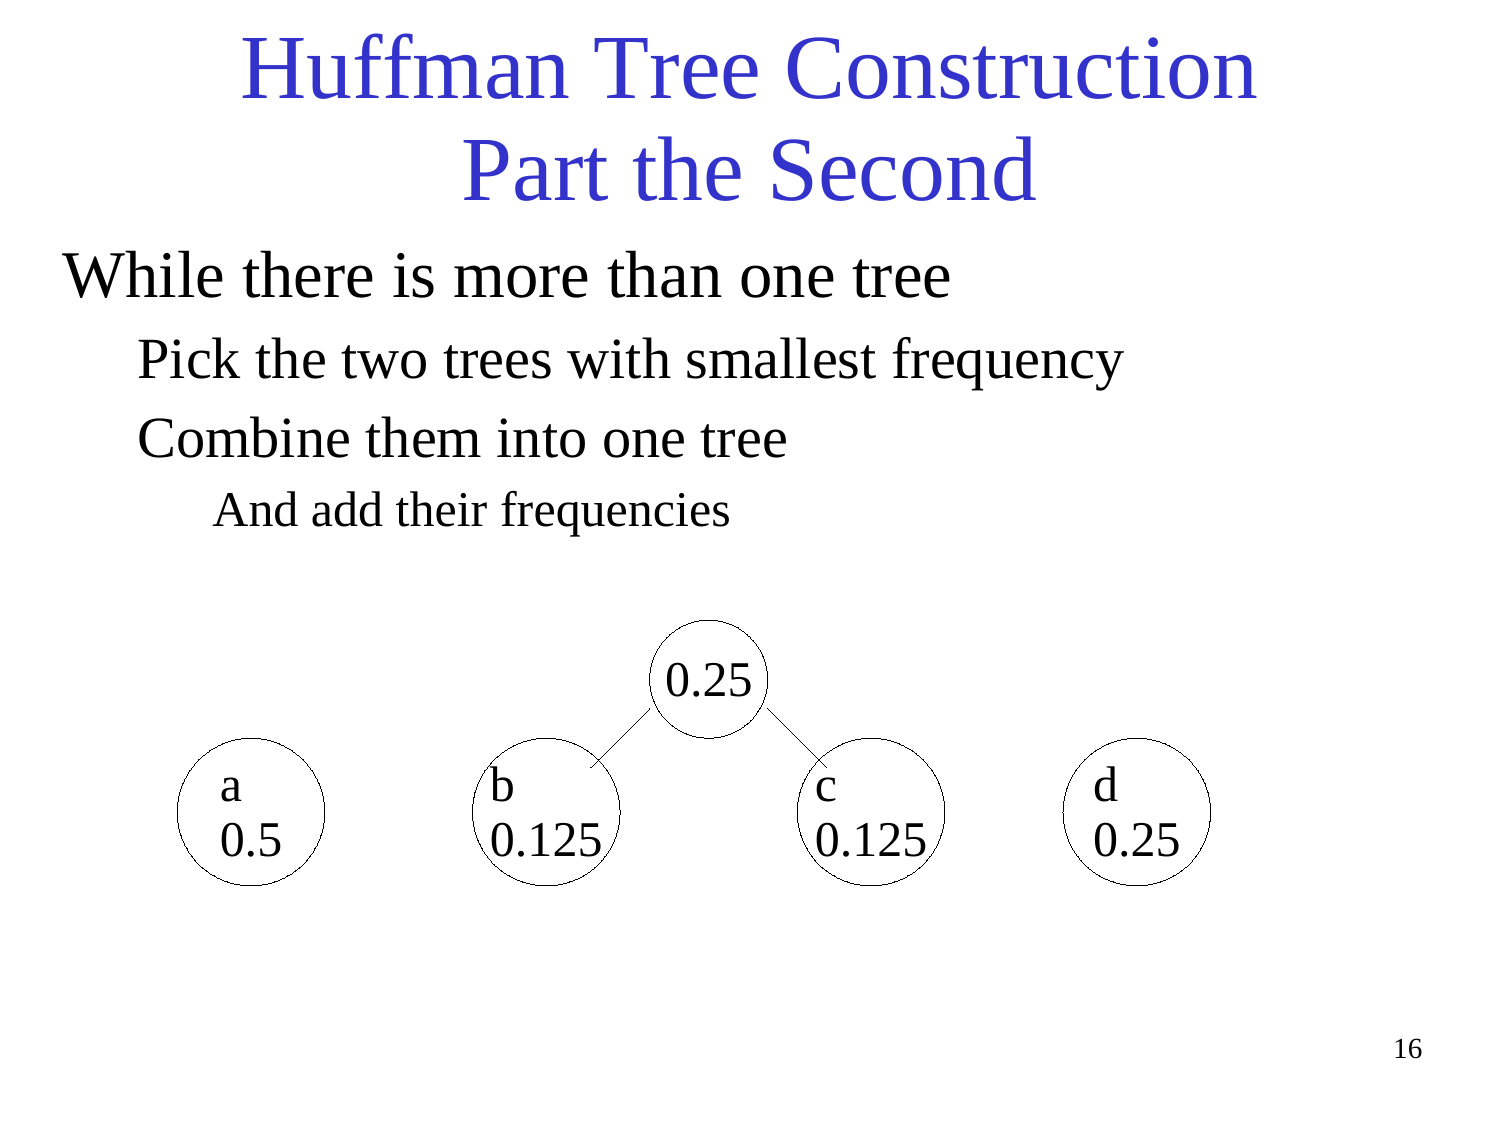

# Huffman Tree Construction Part the Second
While there is more than one tree
Pick the two trees with smallest frequency
Combine them into one tree
And add their frequencies
0.25
a
0.5
b
0.125
c
0.125
d
0.25
16